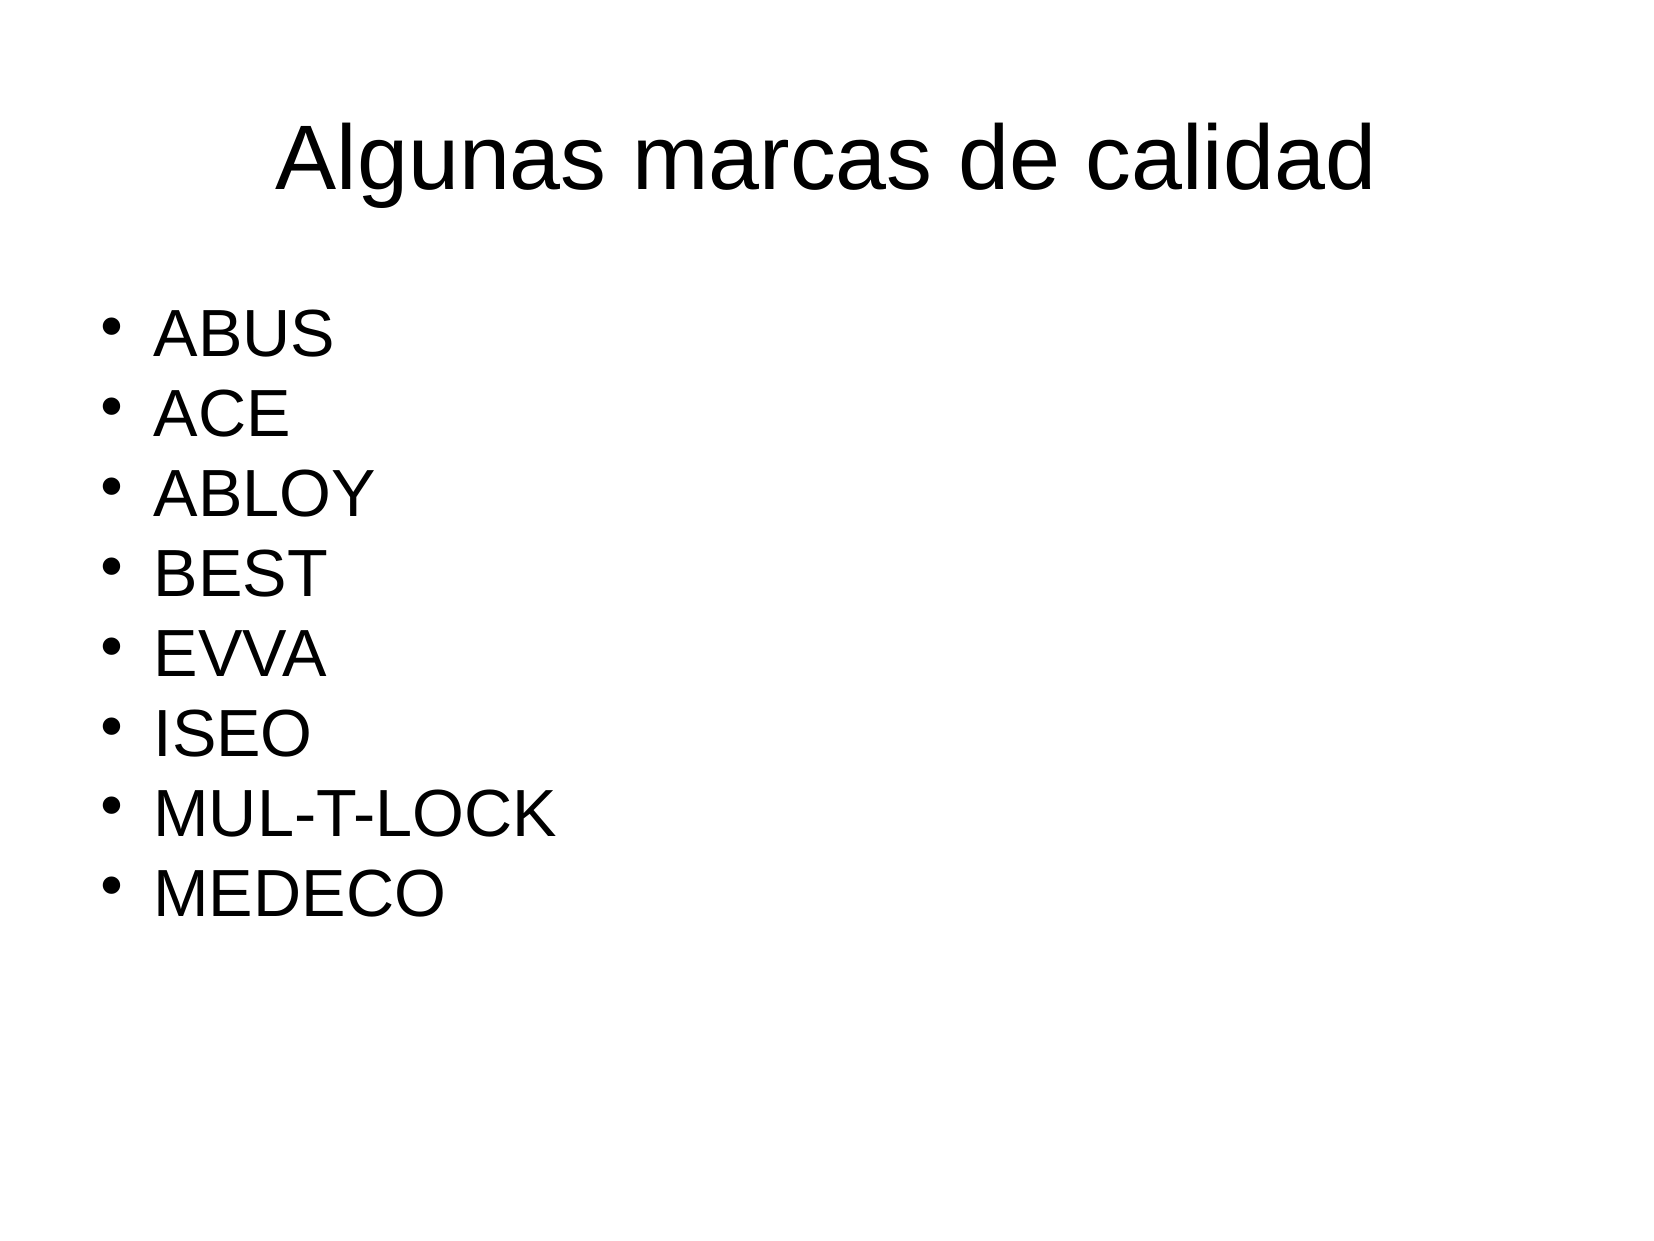

Algunas marcas de calidad
ABUS
ACE
ABLOY
BEST
EVVA
ISEO
MUL-T-LOCK
MEDECO